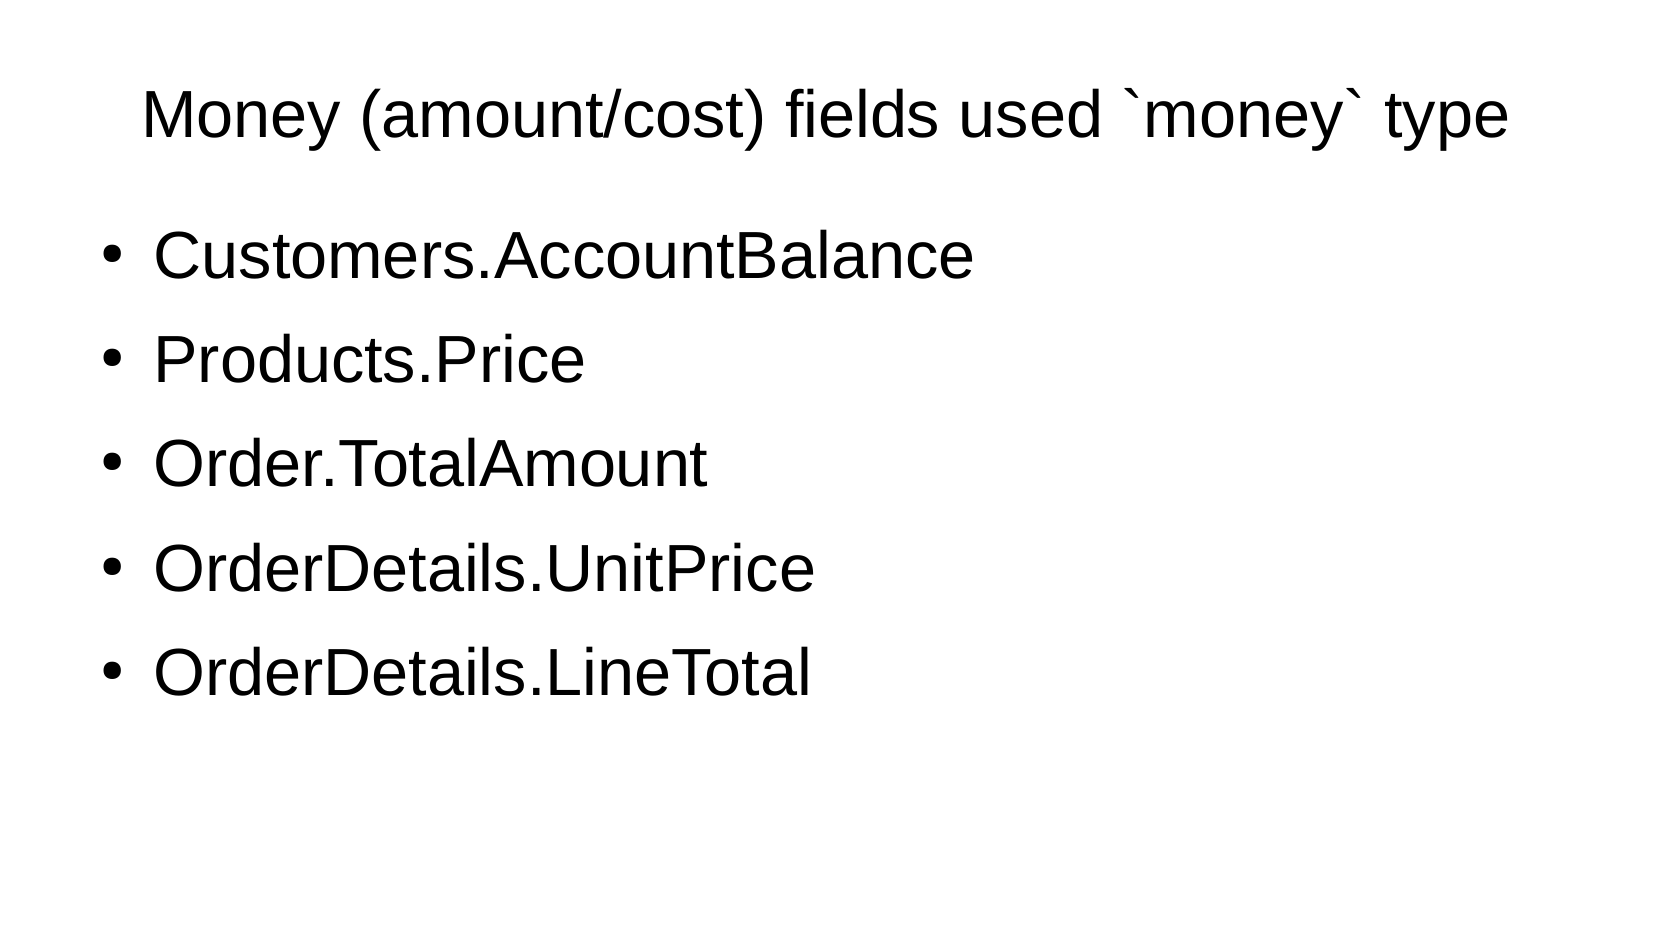

# Money (amount/cost) fields used `money` type
Customers.AccountBalance
Products.Price
Order.TotalAmount
OrderDetails.UnitPrice
OrderDetails.LineTotal